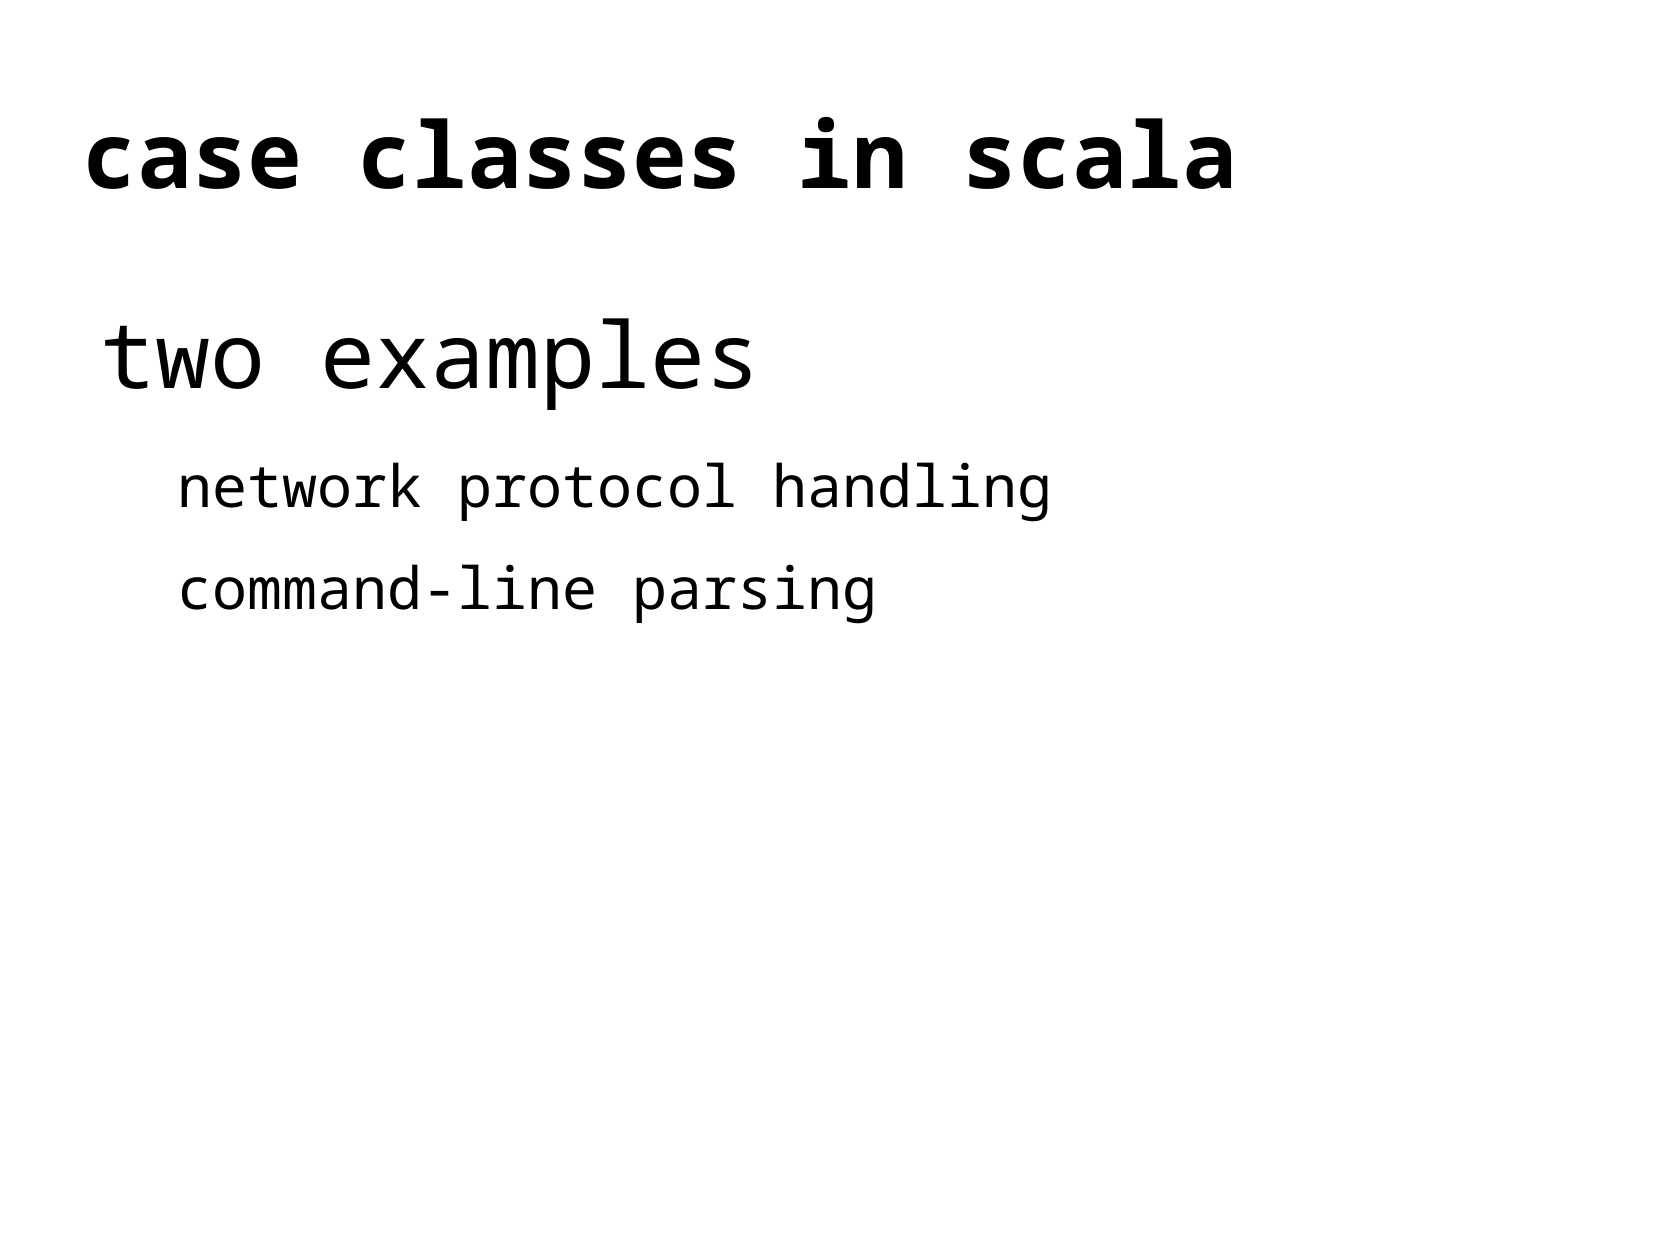

# case classes in scala
two examples
network protocol handling
command-line parsing